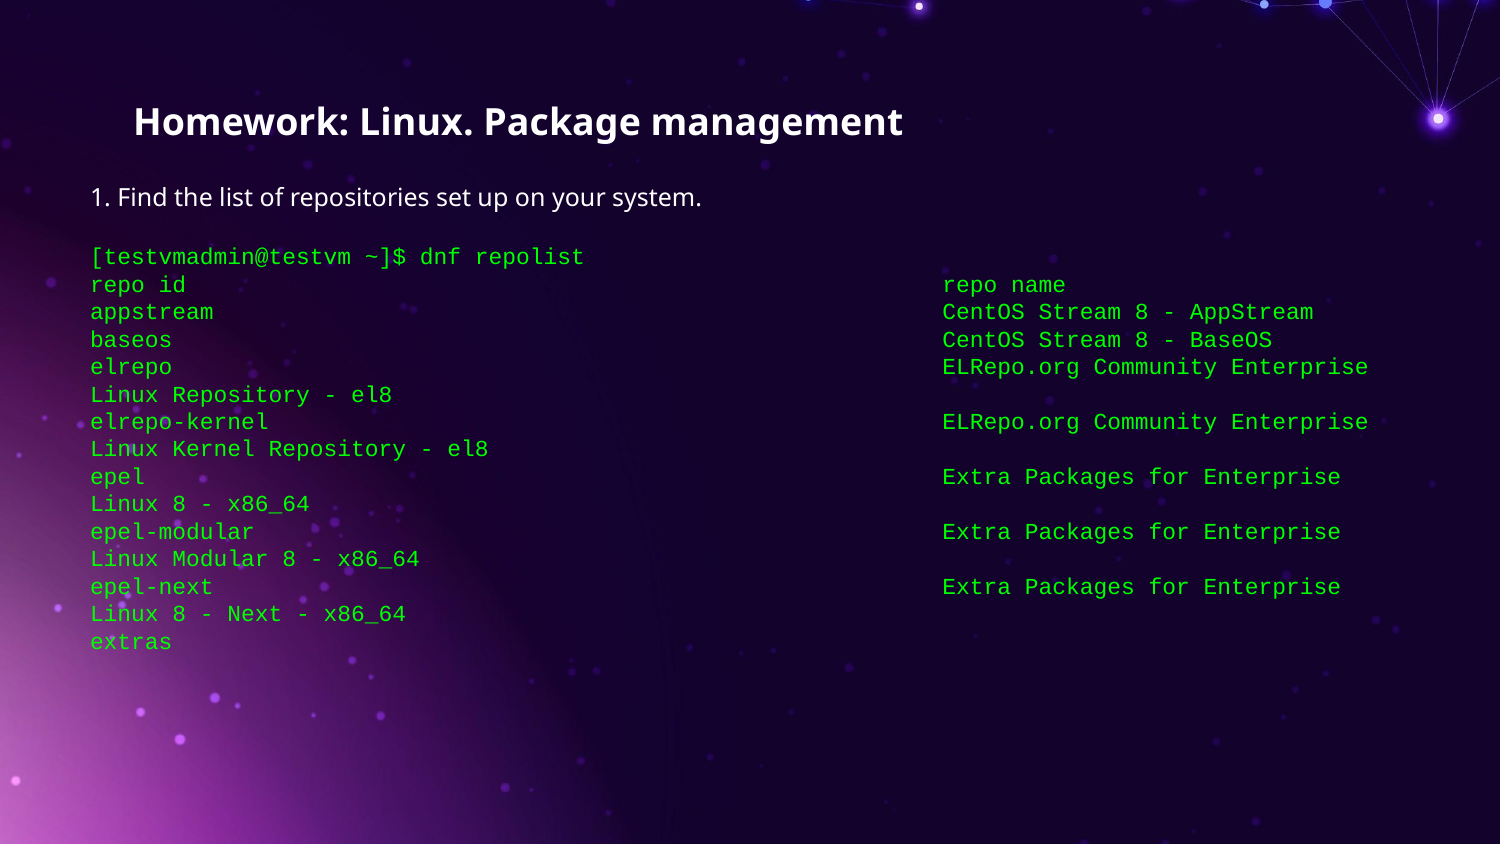

# Homework: Linux. Package management
1. Find the list of repositories set up on your system.
[testvmadmin@testvm ~]$ dnf repolist
repo id repo name
appstream CentOS Stream 8 - AppStream
baseos CentOS Stream 8 - BaseOS
elrepo ELRepo.org Community Enterprise Linux Repository - el8
elrepo-kernel ELRepo.org Community Enterprise Linux Kernel Repository - el8
epel Extra Packages for Enterprise Linux 8 - x86_64
epel-modular Extra Packages for Enterprise Linux Modular 8 - x86_64
epel-next Extra Packages for Enterprise Linux 8 - Next - x86_64
extras